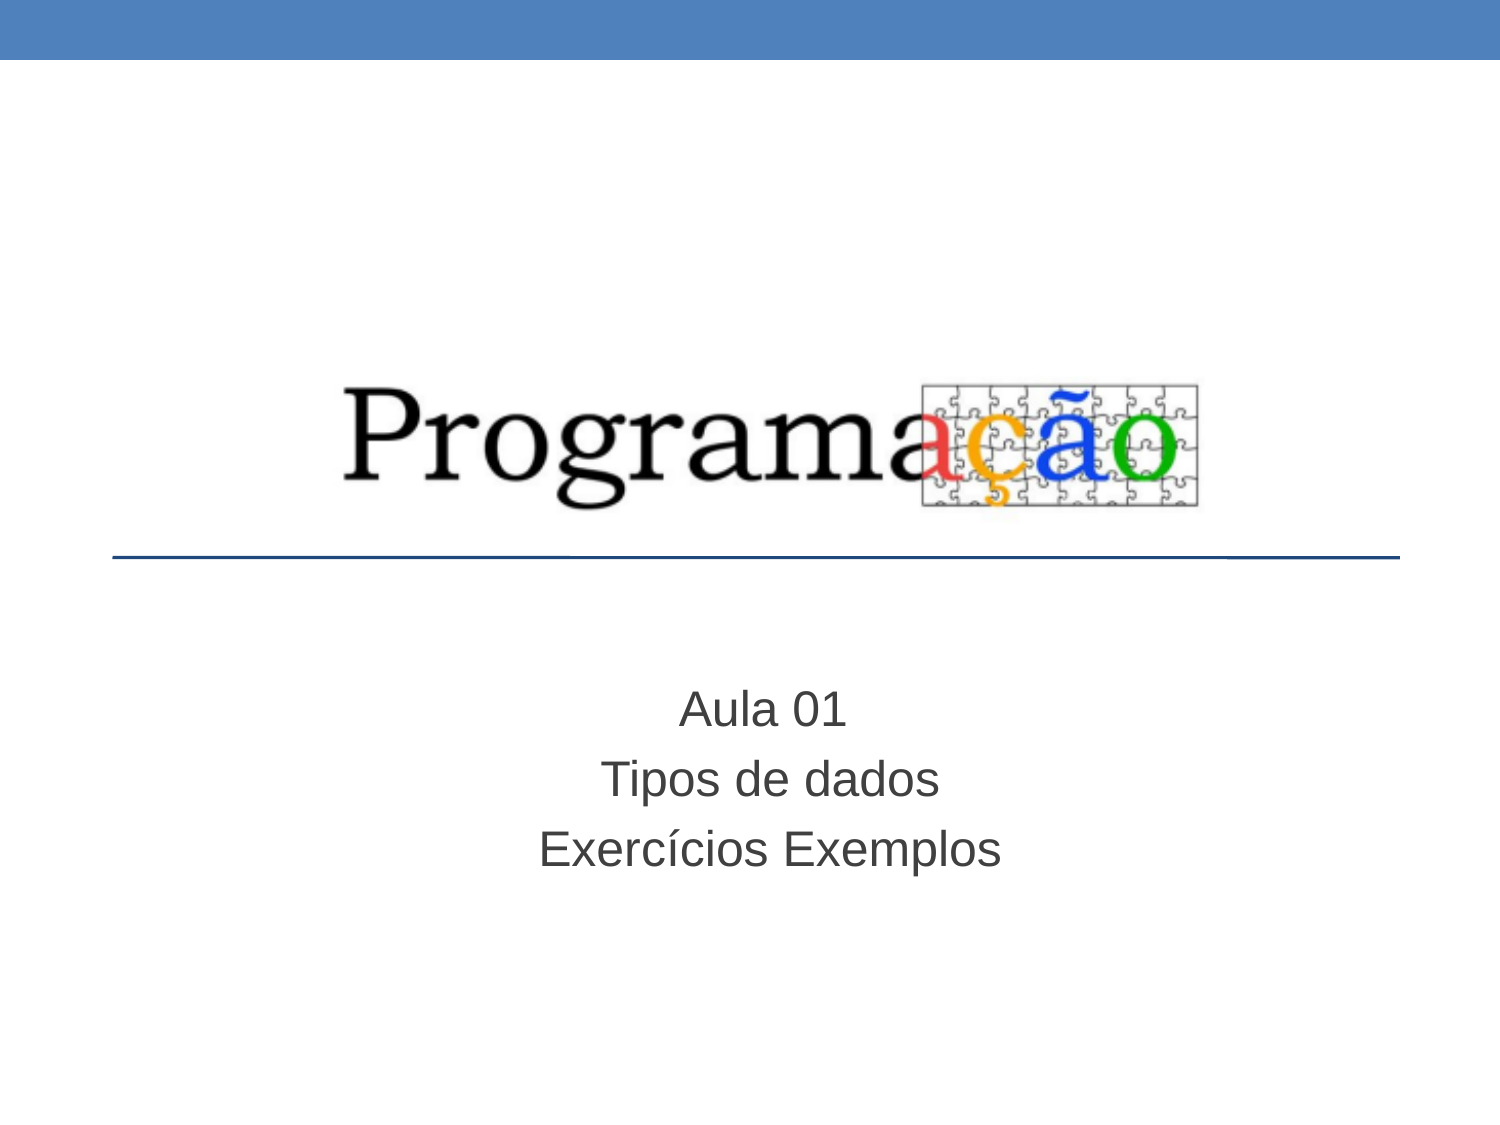

# Aula 01
Tipos de dados
Exercícios Exemplos